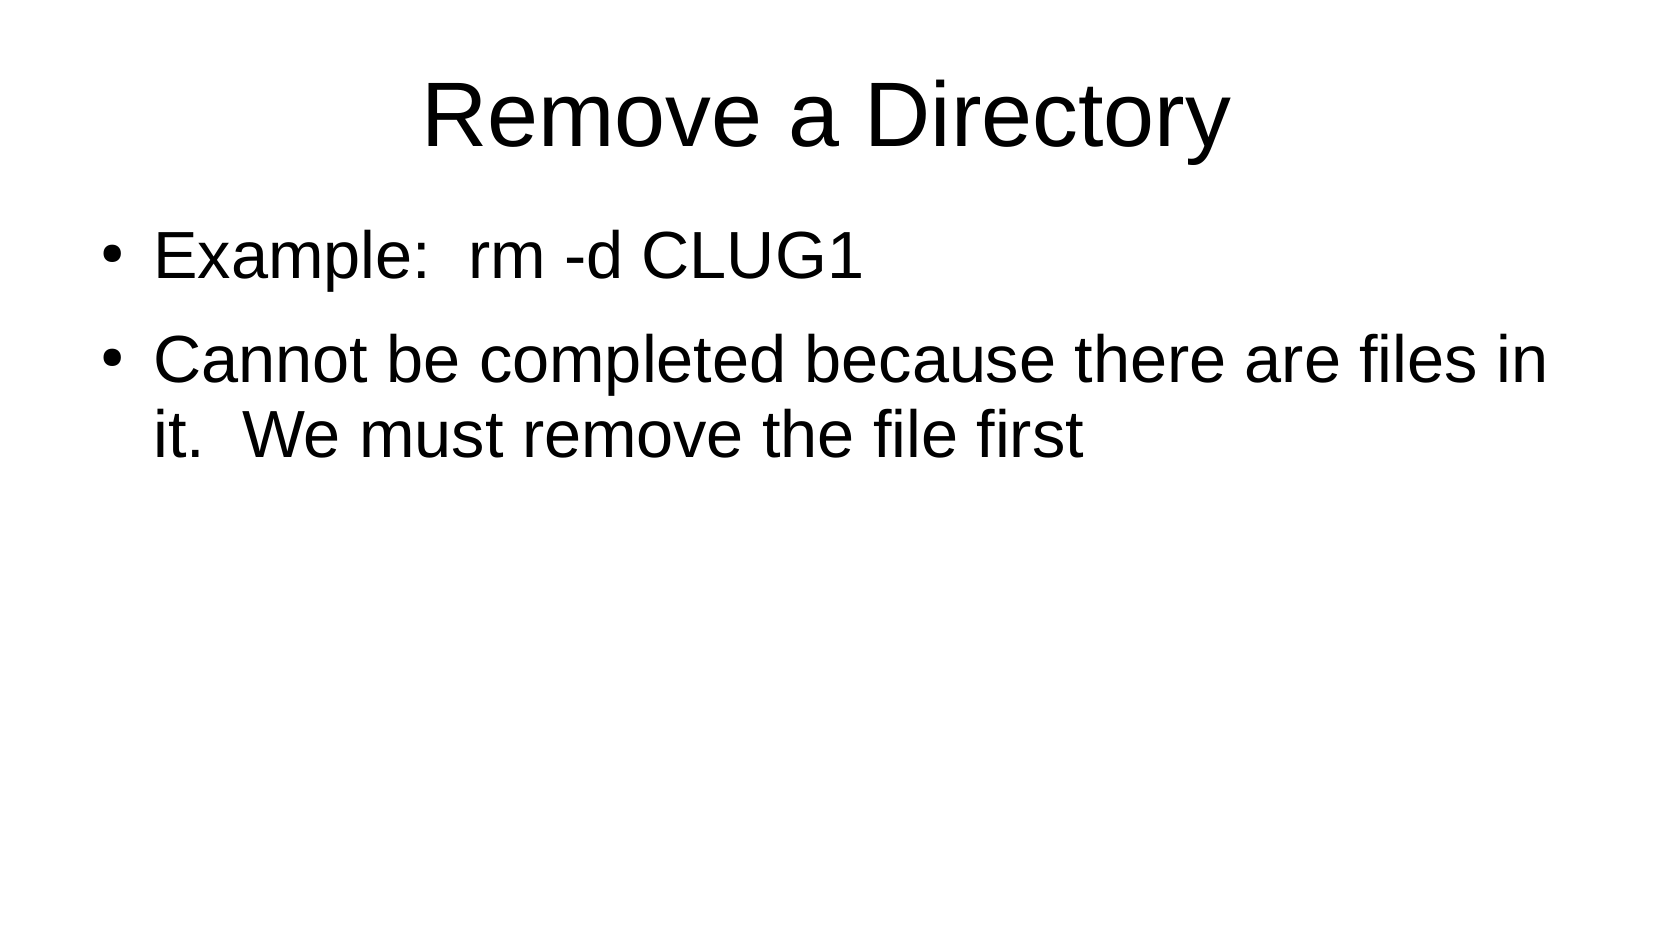

# Remove a Directory
Example: rm -d CLUG1
Cannot be completed because there are files in it. We must remove the file first